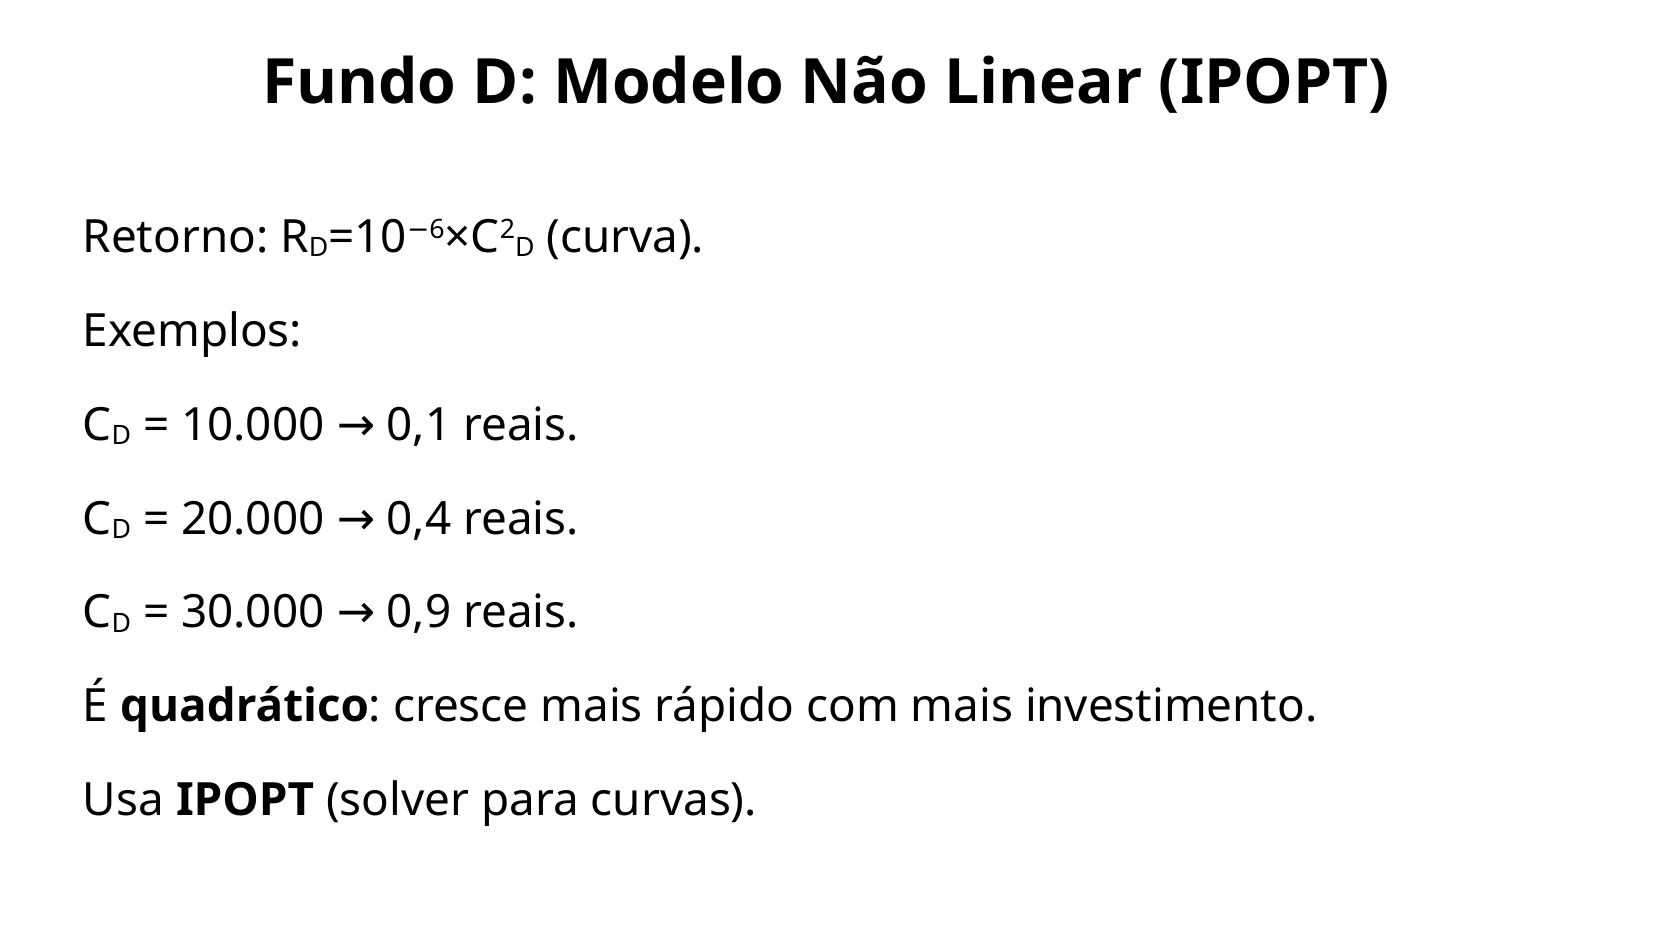

# Fundo D: Modelo Não Linear (IPOPT)
Retorno: RD=10−6×C2D (curva).
Exemplos:
CD = 10.000 → 0,1 reais.
CD = 20.000 → 0,4 reais.
CD = 30.000 → 0,9 reais.
É quadrático: cresce mais rápido com mais investimento.
Usa IPOPT (solver para curvas).